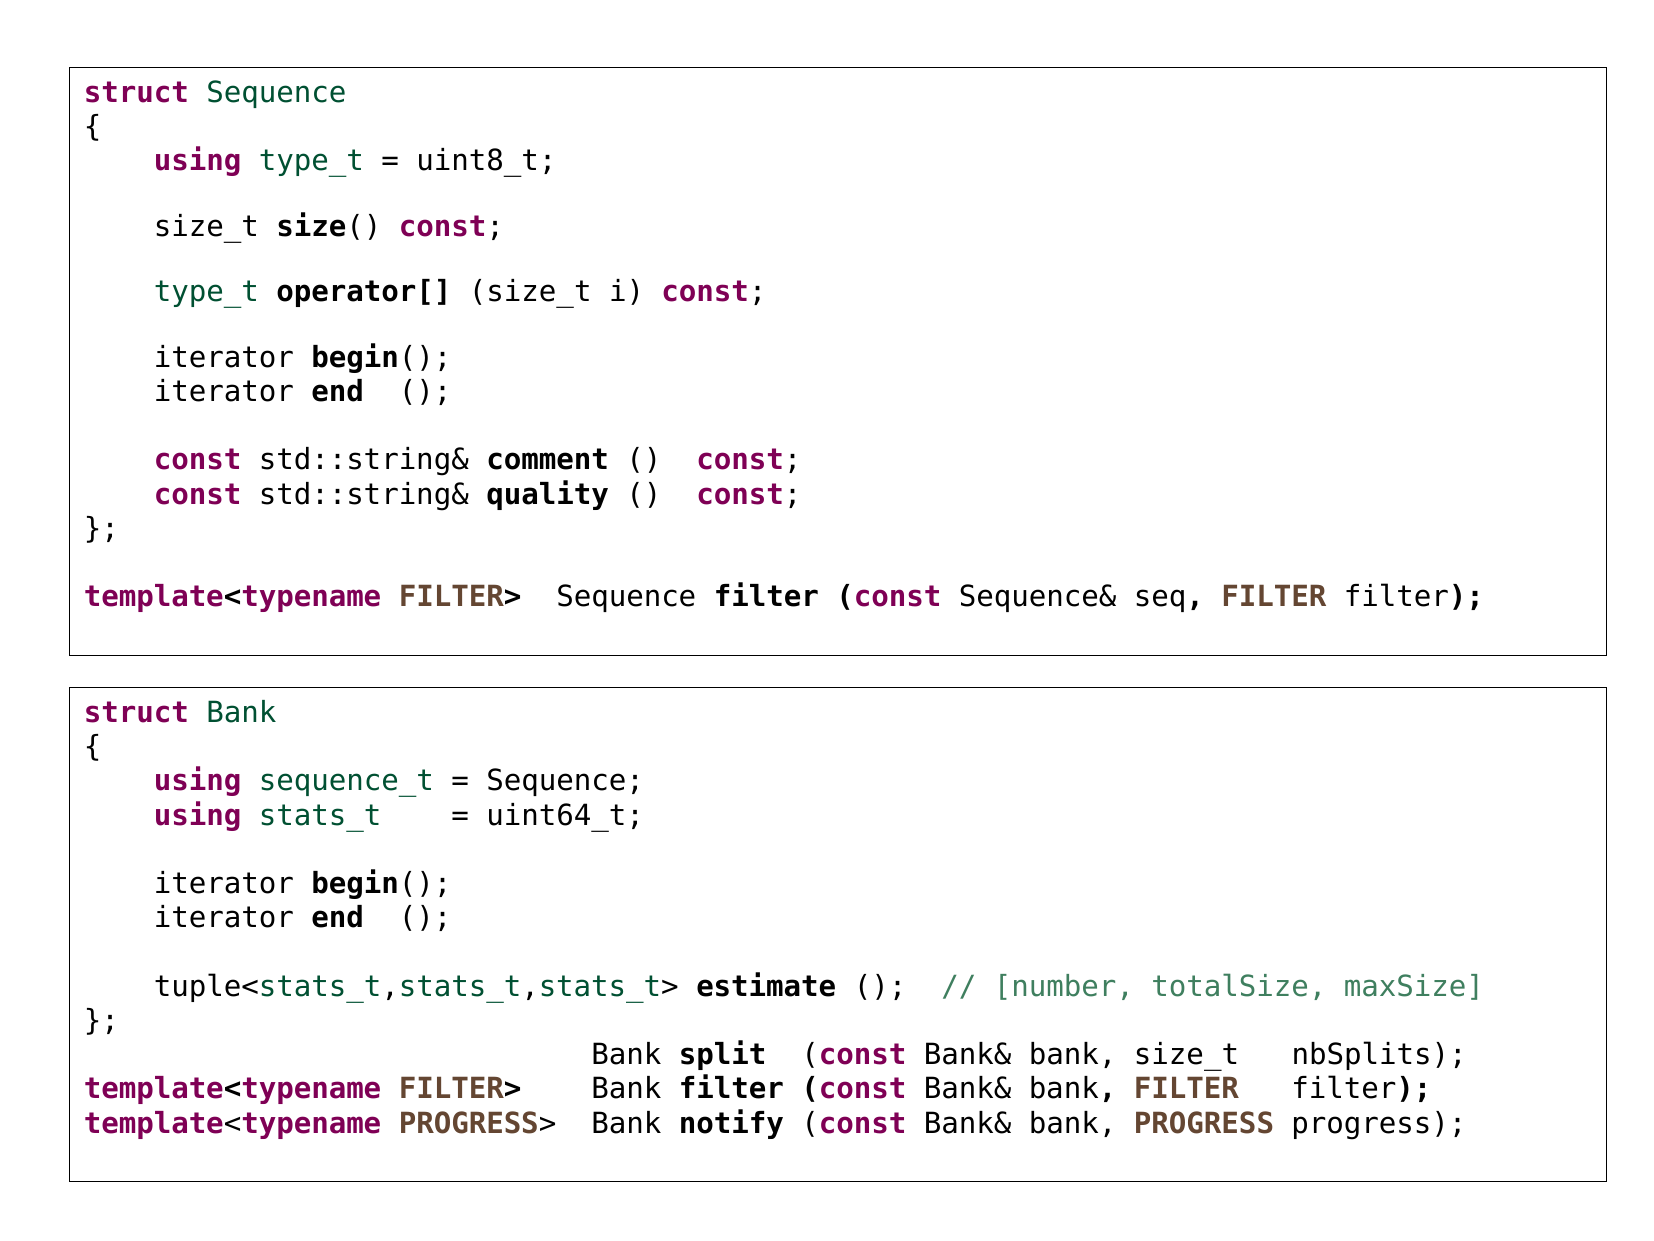

struct Sequence
{
 using type_t = uint8_t;
 size_t size() const;
 type_t operator[] (size_t i) const;
 iterator begin();
 iterator end ();
 const std::string& comment () const;
 const std::string& quality () const;
};
template<typename FILTER> Sequence filter (const Sequence& seq, FILTER filter);
struct Bank
{
 using sequence_t = Sequence;
 using stats_t = uint64_t;
 iterator begin();
 iterator end ();
 tuple<stats_t,stats_t,stats_t> estimate (); // [number, totalSize, maxSize]
};
 Bank split (const Bank& bank, size_t nbSplits);
template<typename FILTER> Bank filter (const Bank& bank, FILTER filter);
template<typename PROGRESS> Bank notify (const Bank& bank, PROGRESS progress);